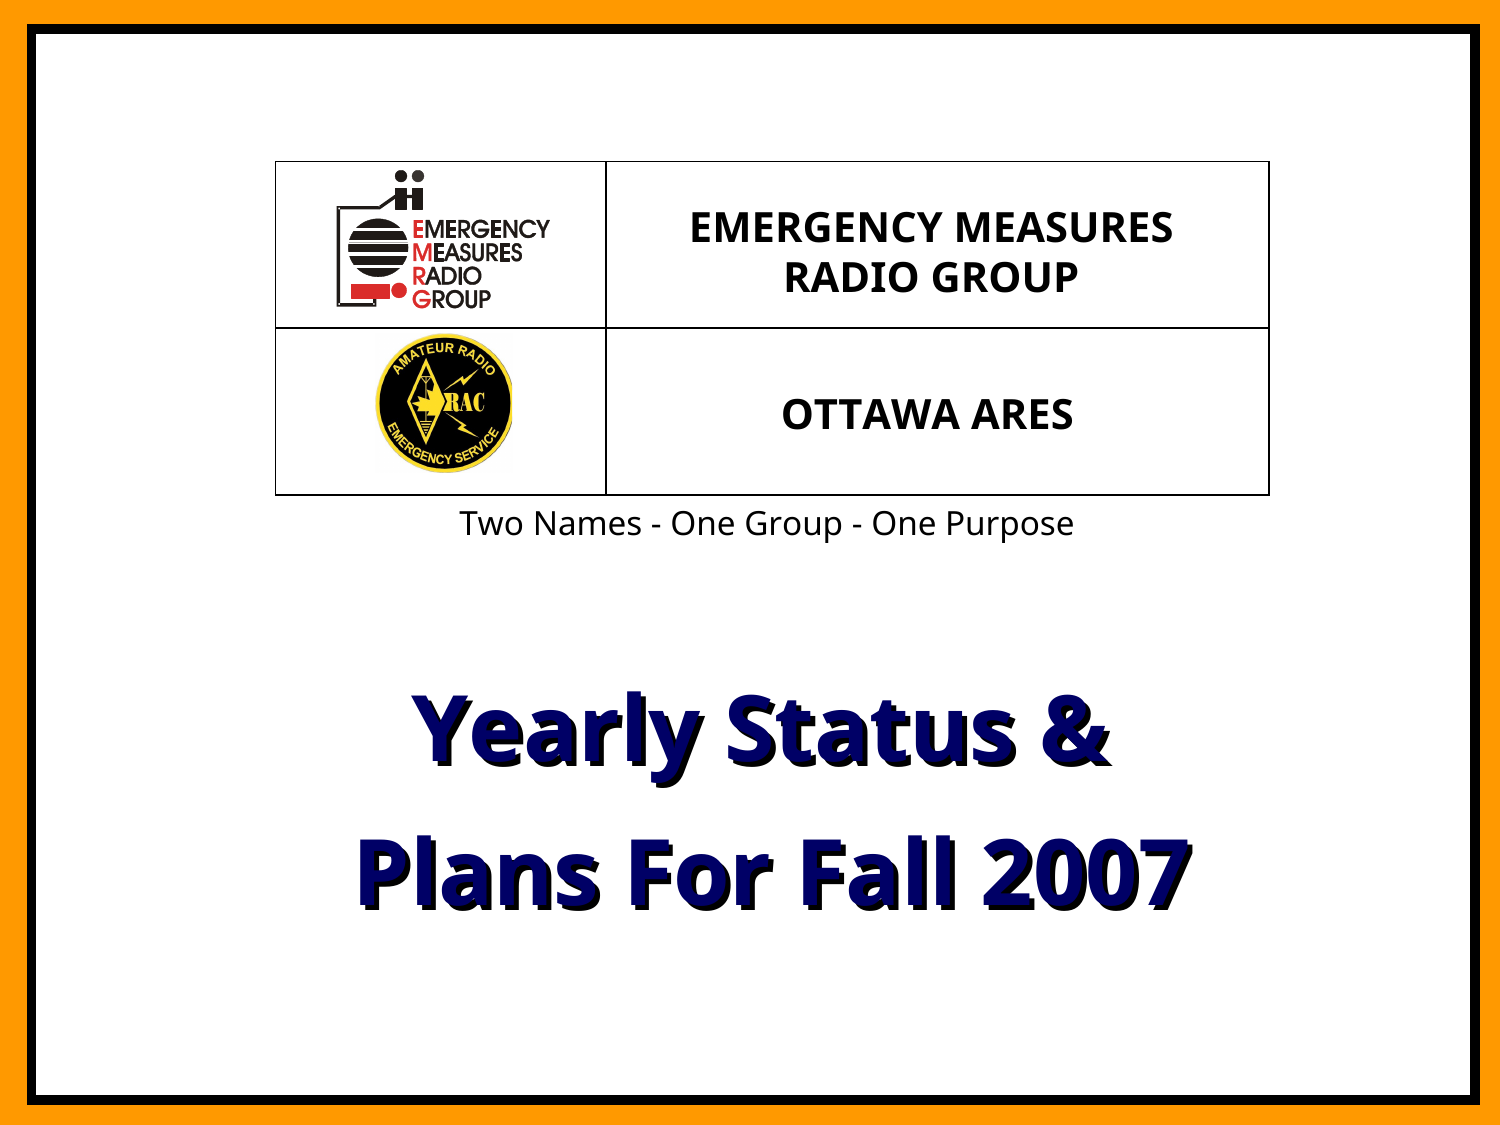

EMERGENCY MEASURES RADIO GROUP
OTTAWA ARES
Two Names - One Group - One Purpose
Yearly Status &
Plans For Fall 2007
1